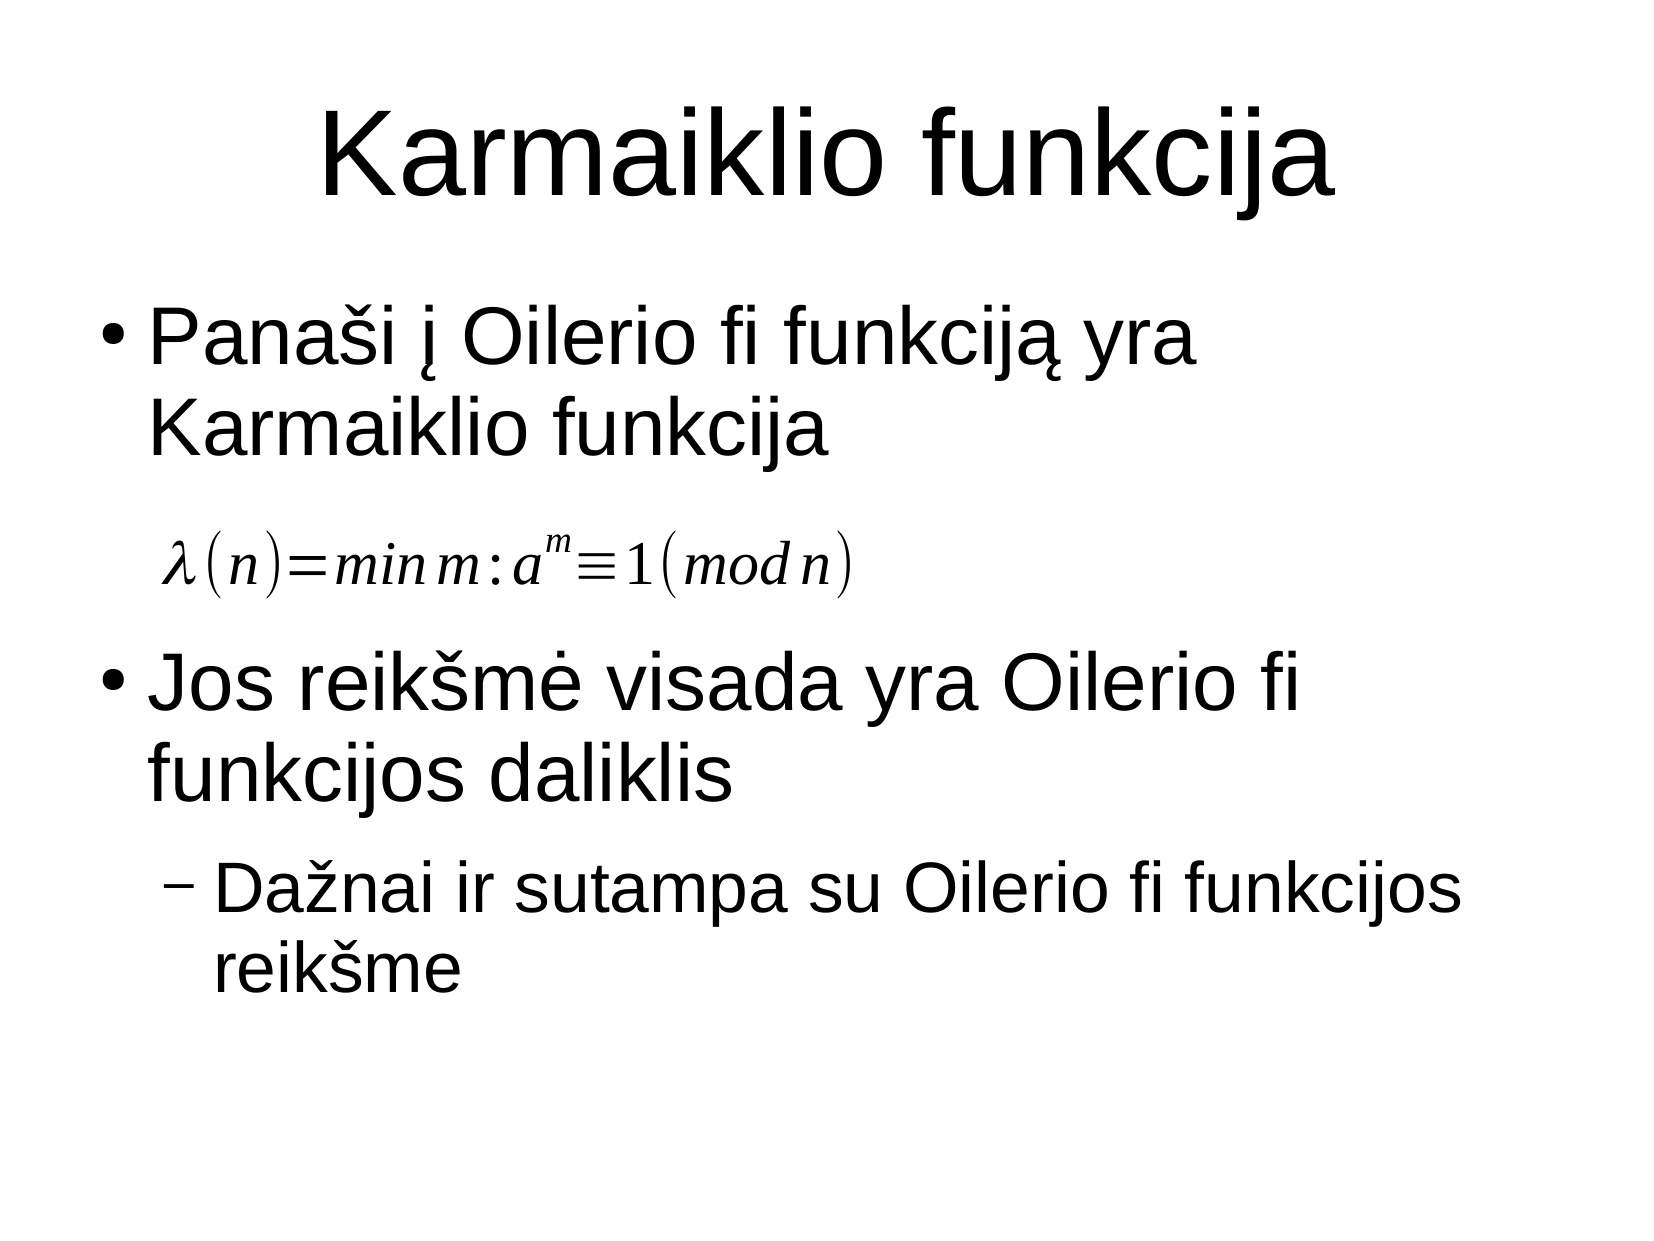

# Karmaiklio funkcija
Panaši į Oilerio fi funkciją yra Karmaiklio funkcija
Jos reikšmė visada yra Oilerio fi funkcijos daliklis
Dažnai ir sutampa su Oilerio fi funkcijos reikšme